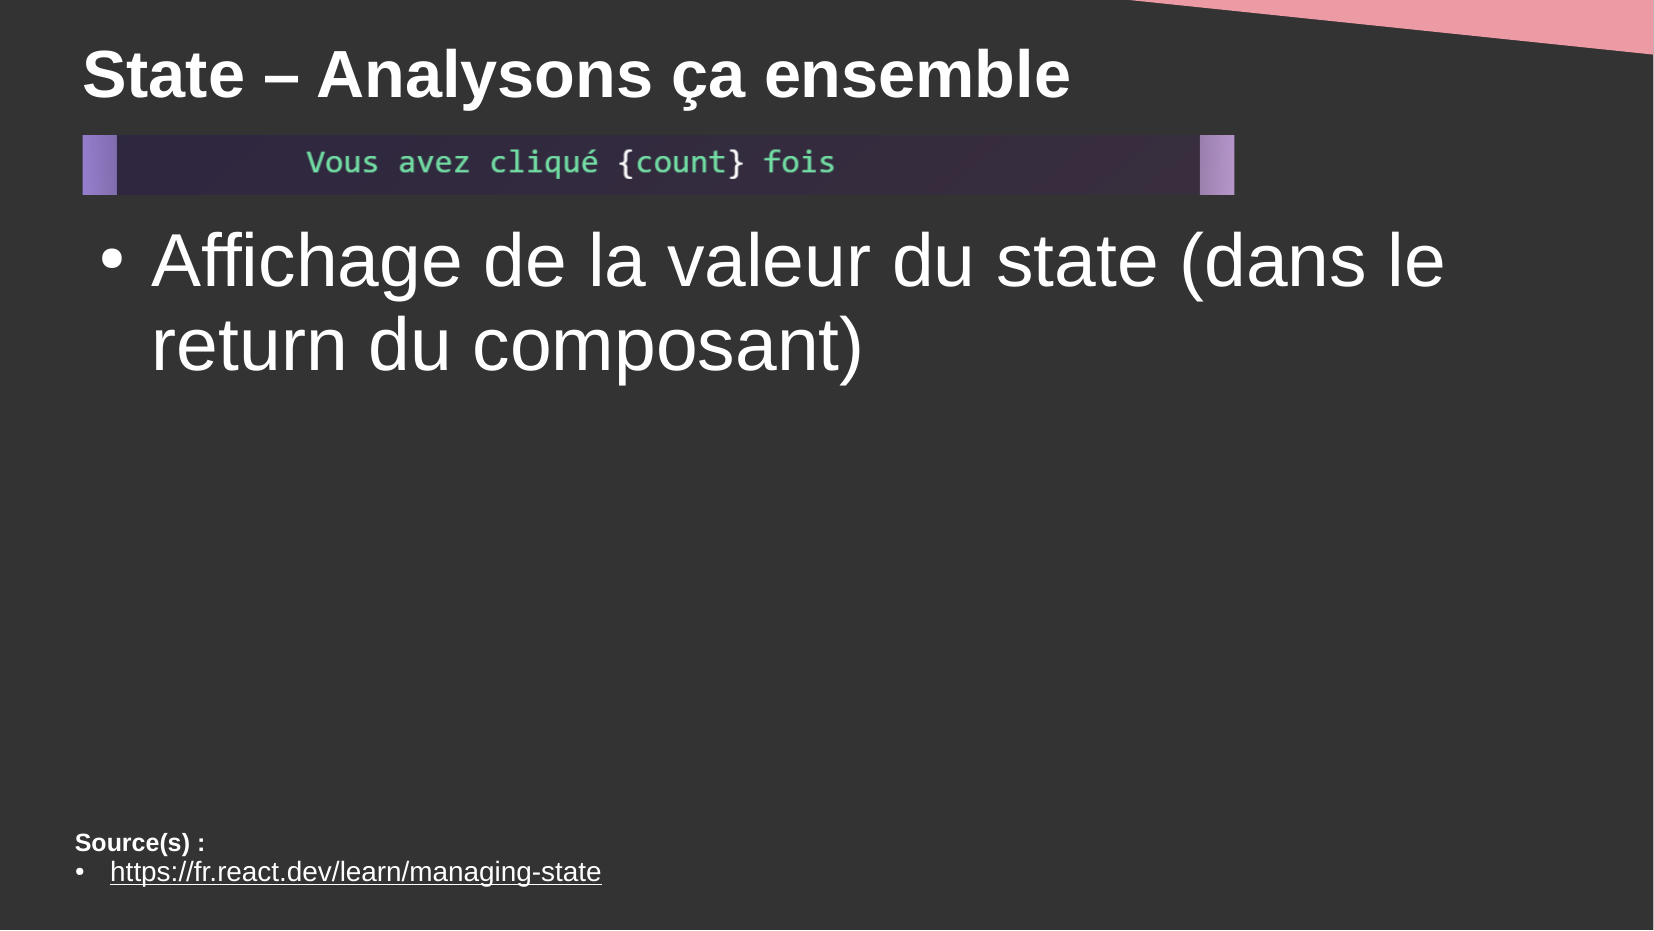

State – Analysons ça ensemble
# Affichage de la valeur du state (dans le return du composant)
Source(s) :
https://fr.react.dev/learn/managing-state